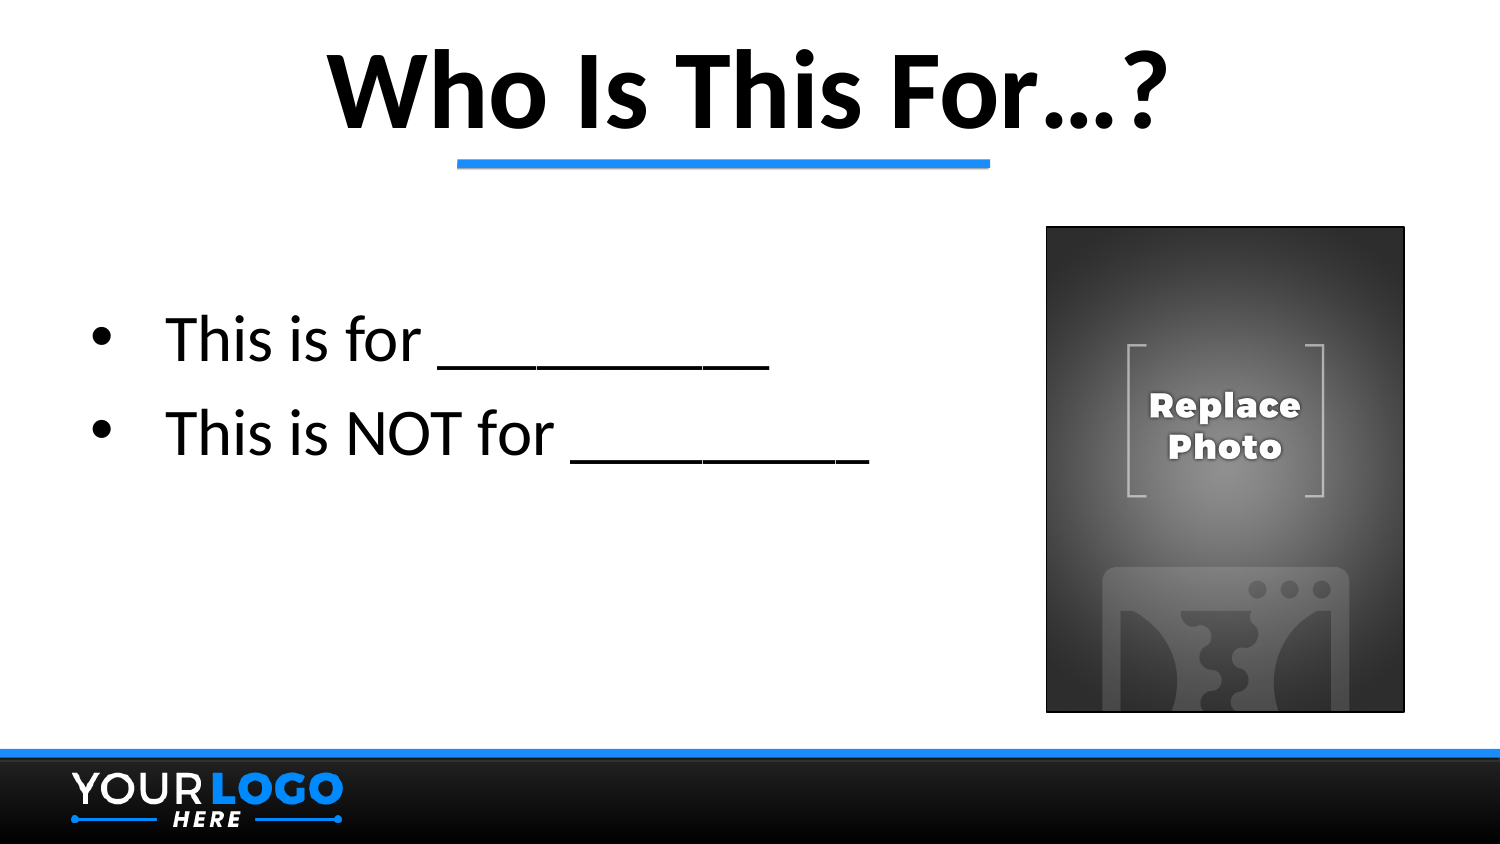

Who Is This For…?
This is for __________
This is NOT for _________